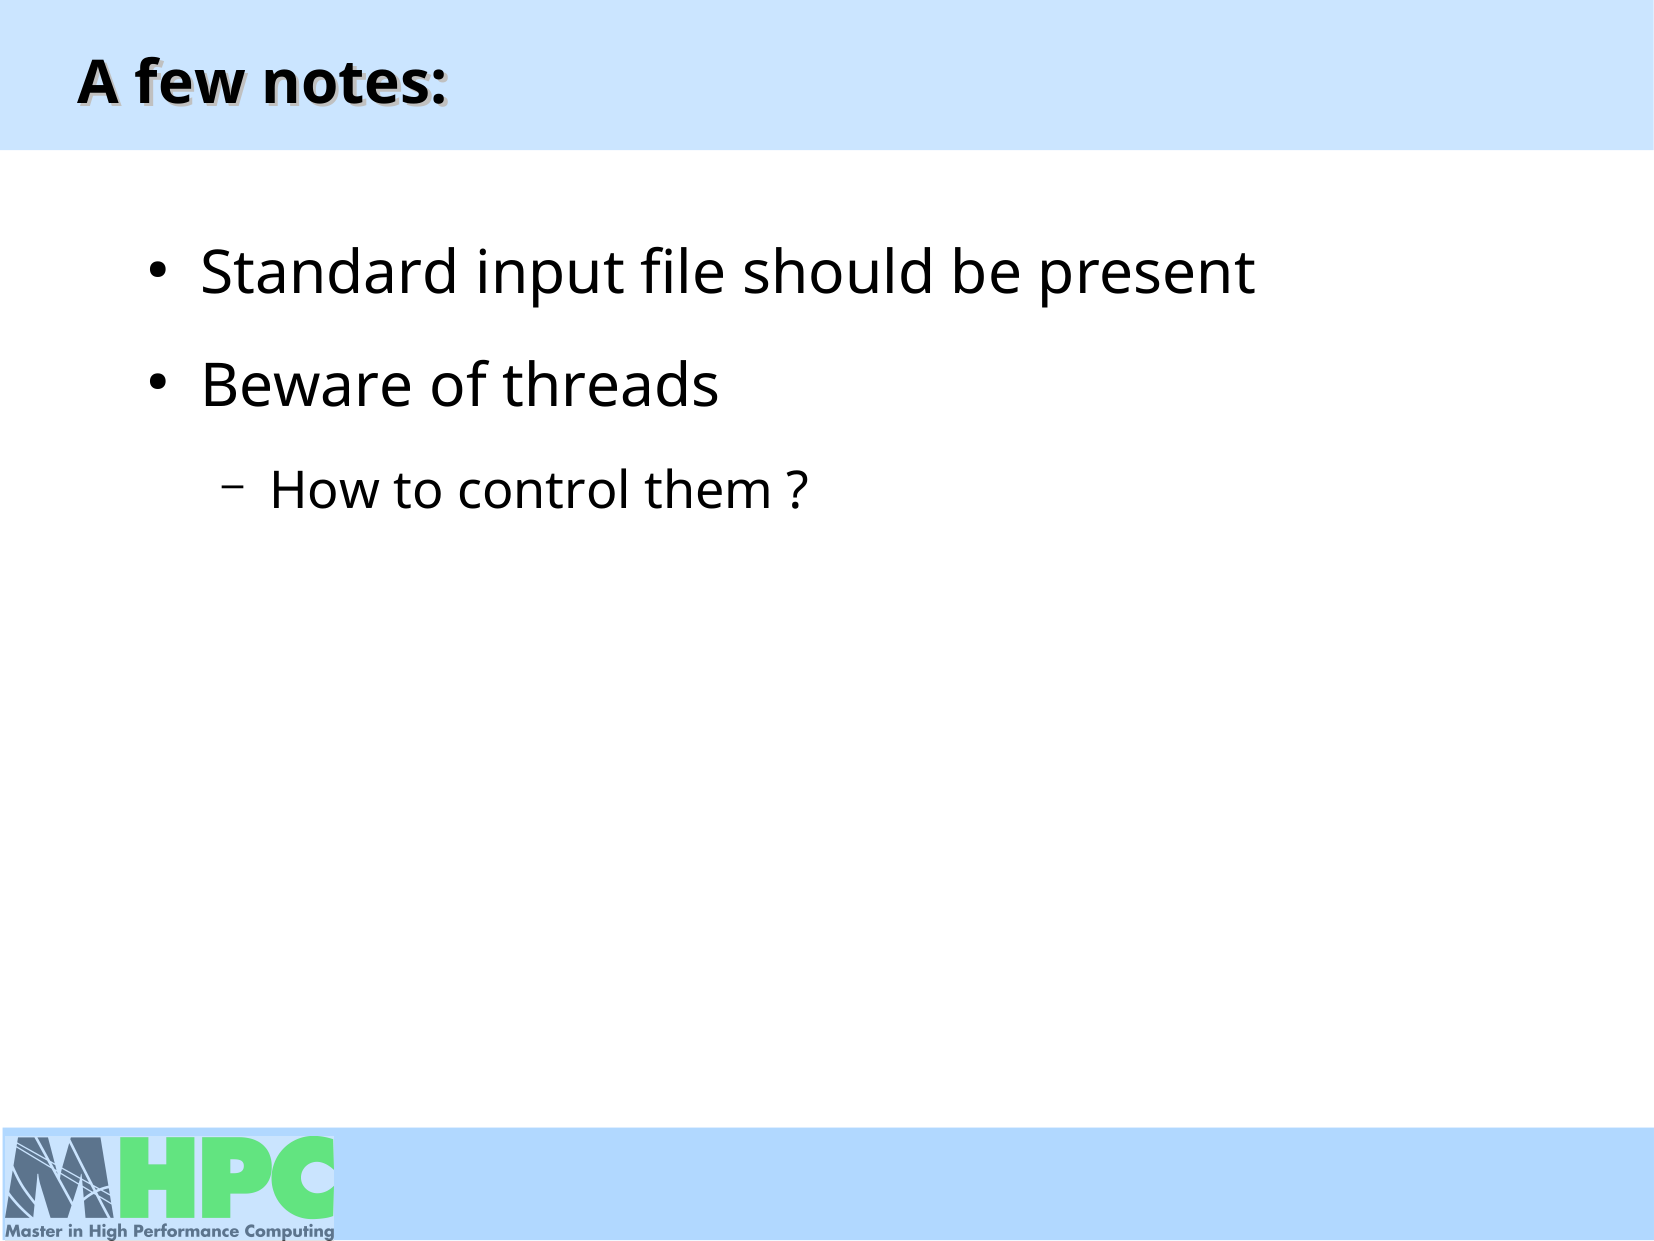

# A few notes:
Standard input file should be present
Beware of threads
How to control them ?